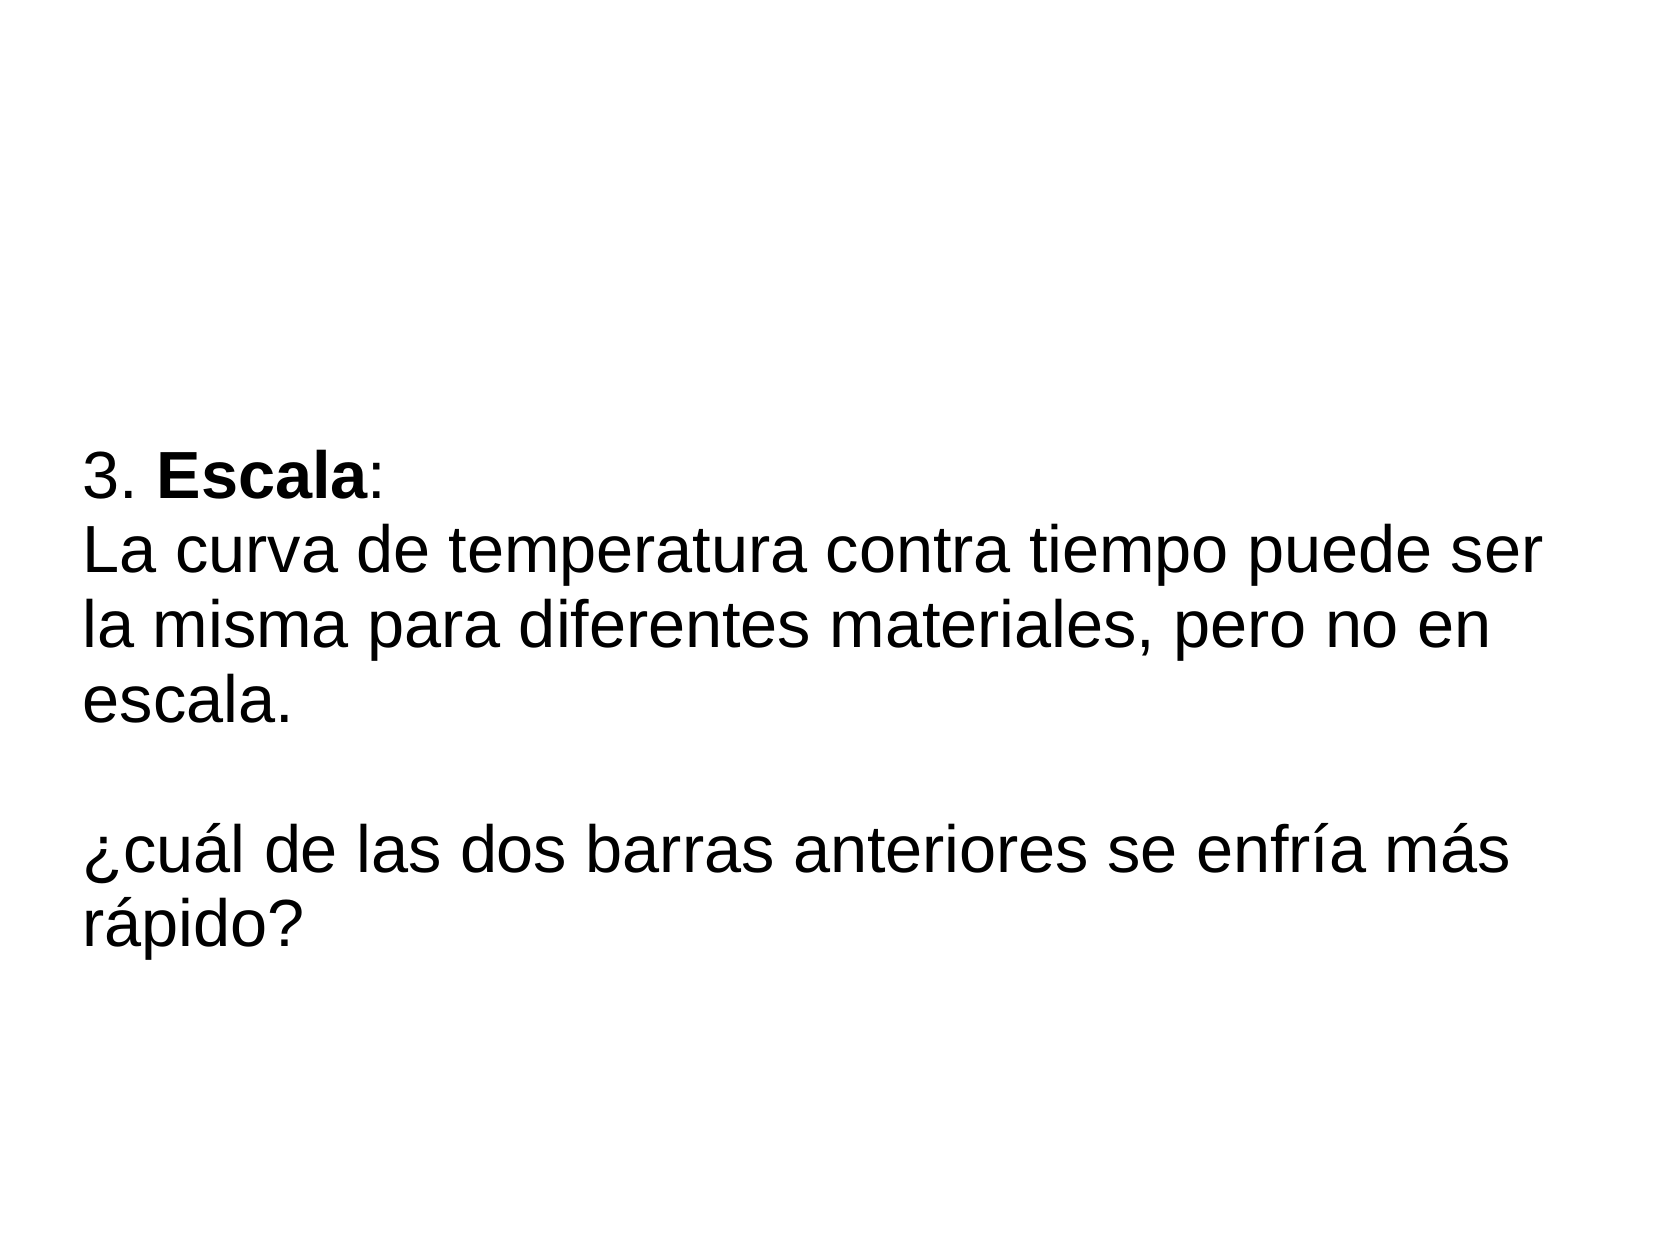

#
3. Escala:
La curva de temperatura contra tiempo puede ser la misma para diferentes materiales, pero no en escala.
¿cuál de las dos barras anteriores se enfría más rápido?